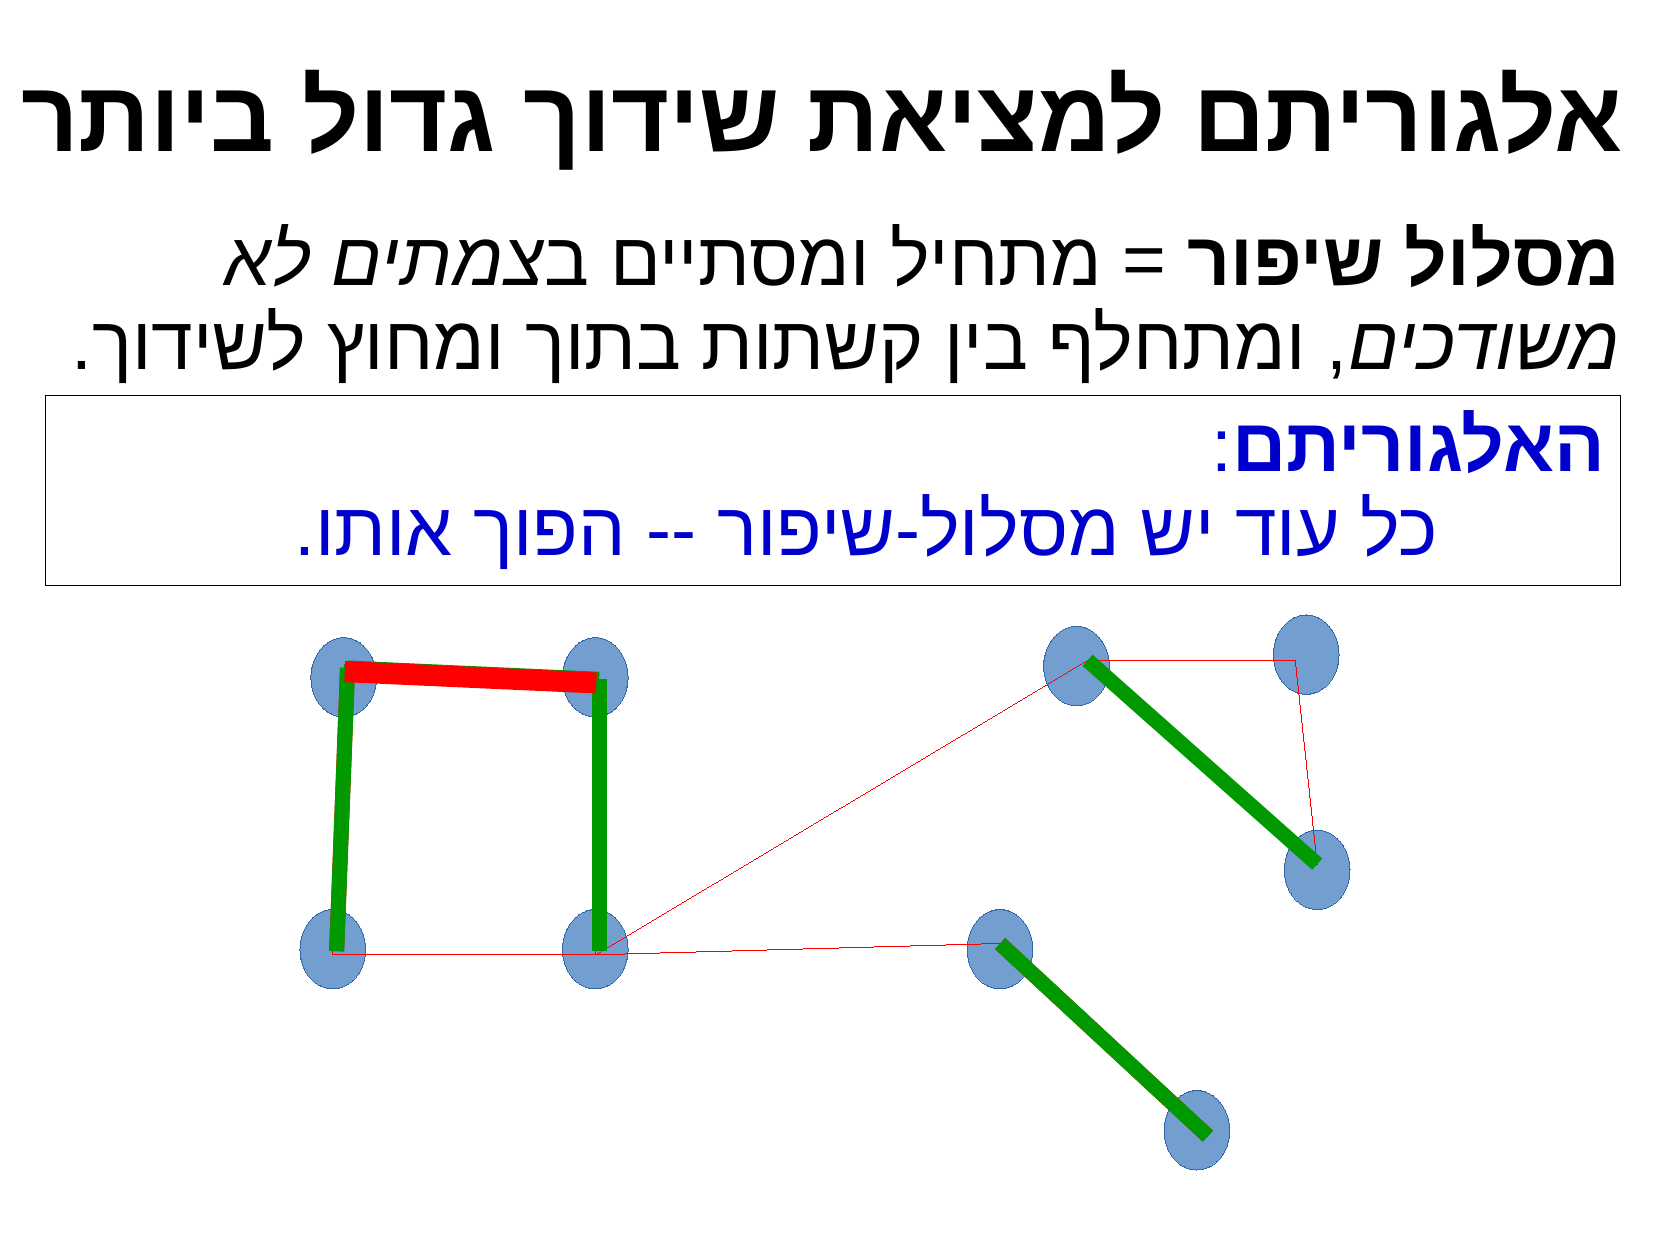

# אלגוריתם למציאת שידוך גדול ביותר
מסלול שיפור = מתחיל ומסתיים בצמתים לא משודכים, ומתחלף בין קשתות בתוך ומחוץ לשידוך.
האלגוריתם:
 כל עוד יש מסלול-שיפור -- הפוך אותו.